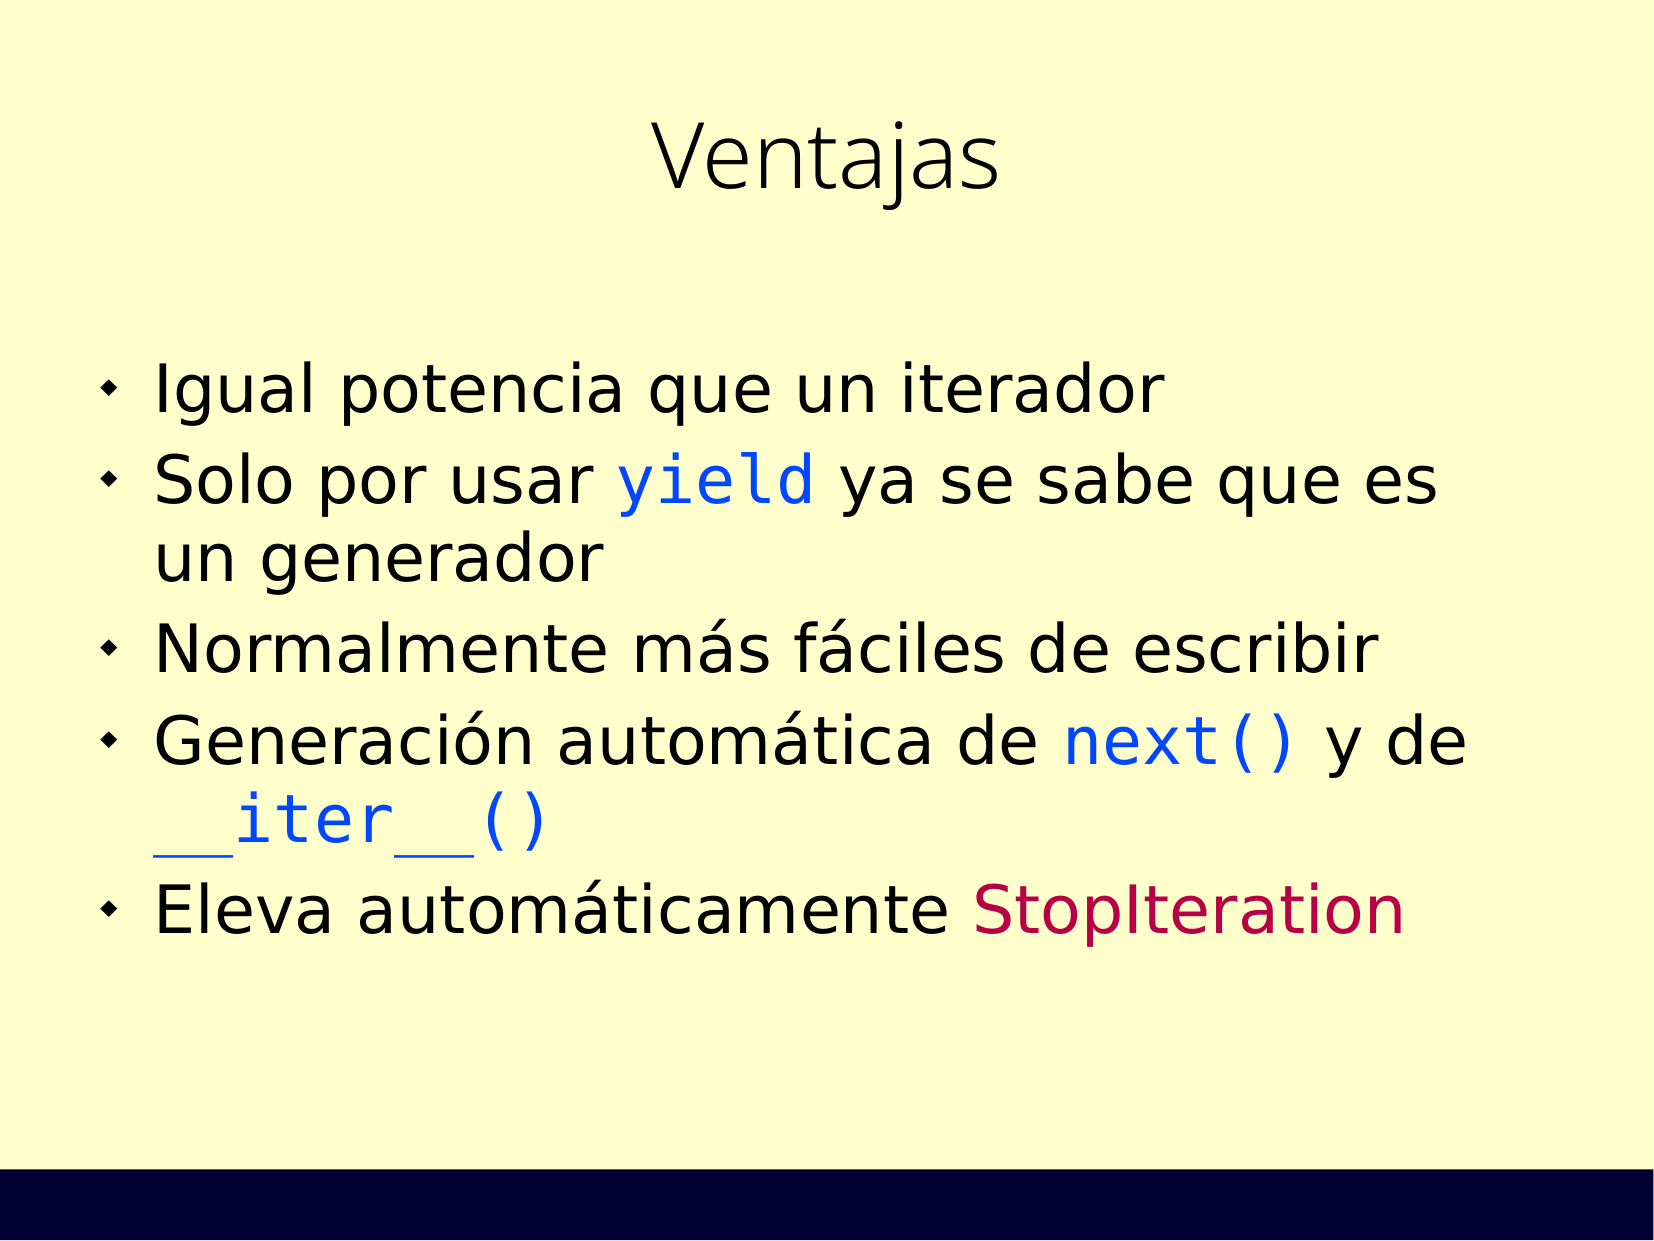

# Ventajas
Igual potencia que un iterador
Solo por usar yield ya se sabe que es un generador
Normalmente más fáciles de escribir
Generación automática de next() y de __iter__()
Eleva automáticamente StopIteration